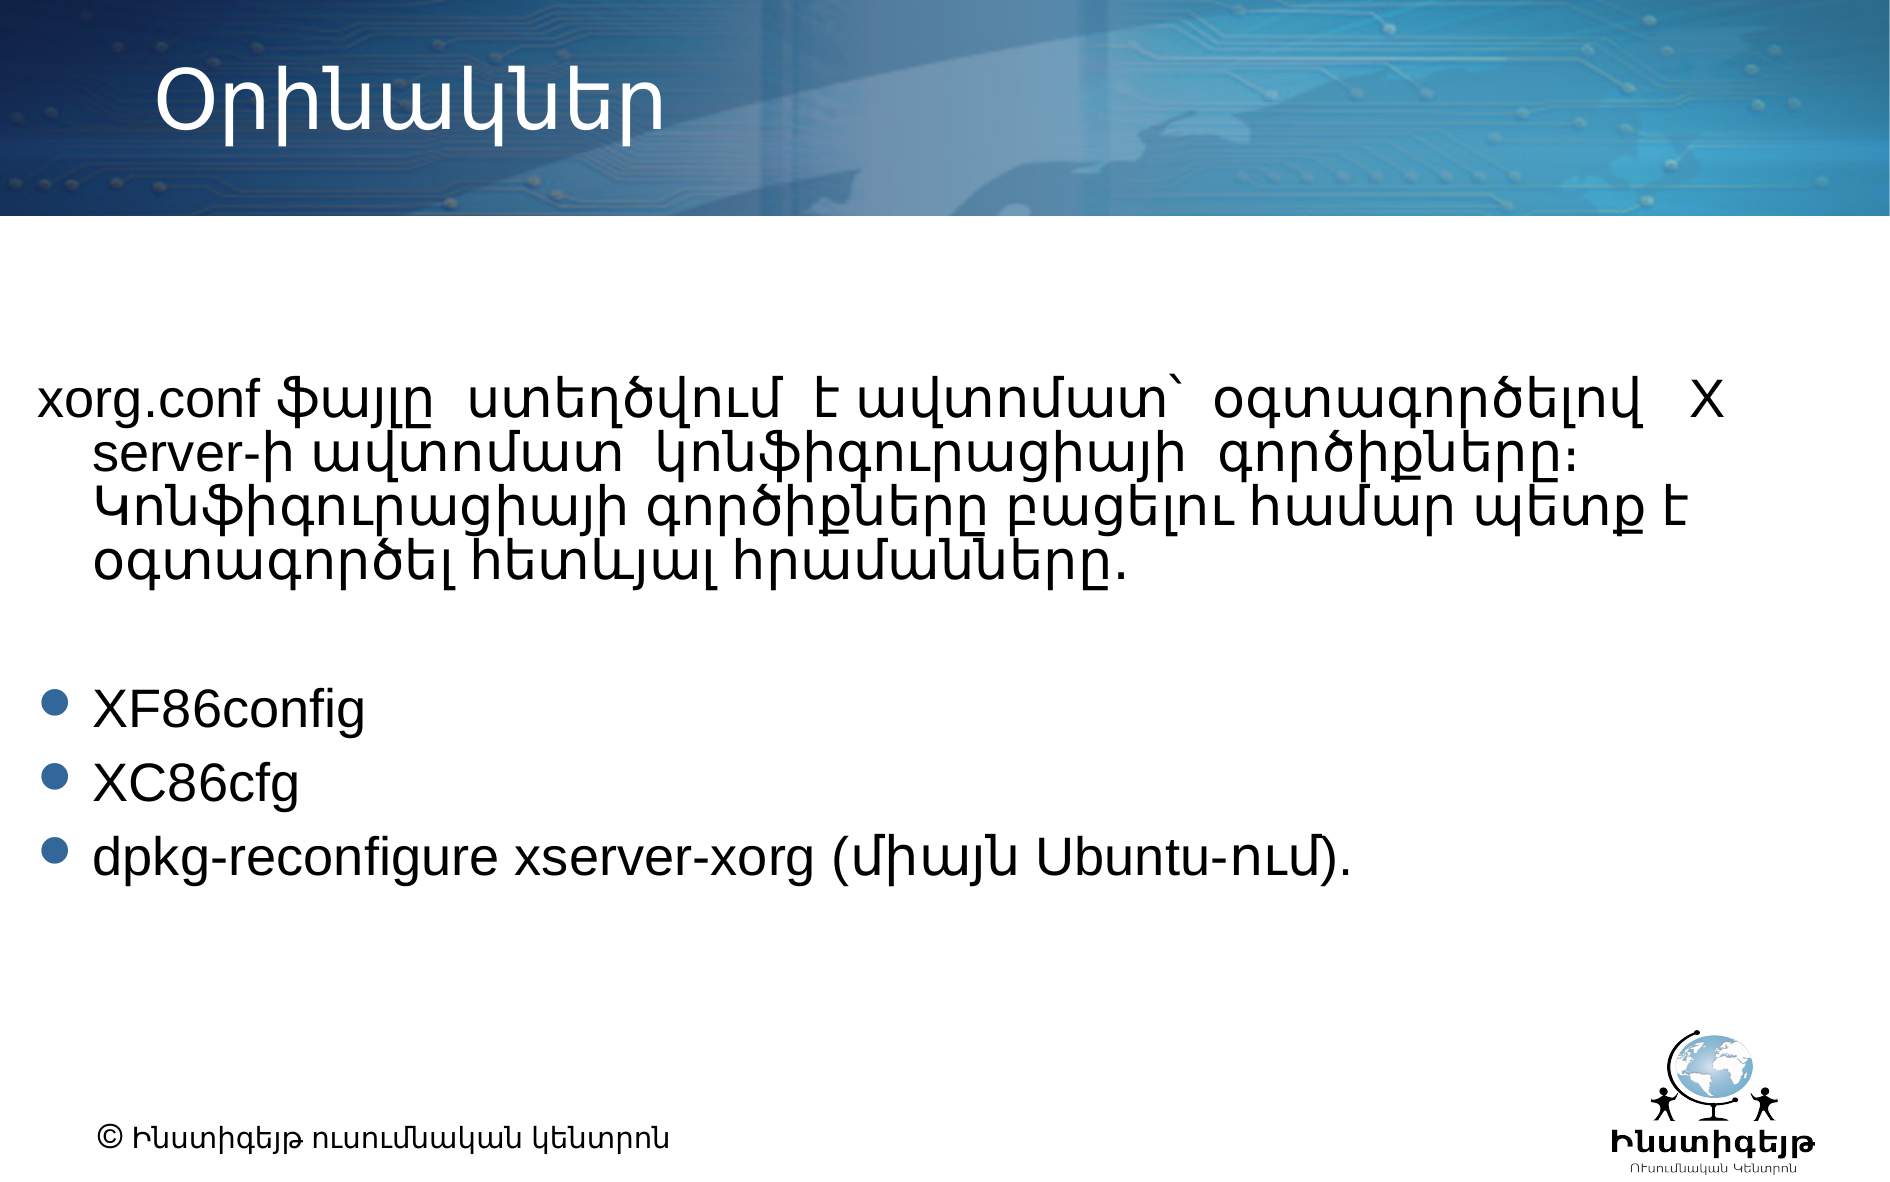

Օրինակներ
# xorg.conf ֆայլը ստեղծվում է ավտոմատ՝ օգտագործելով X server-ի ավտոմատ կոնֆիգուրացիայի գործիքները։ Կոնֆիգուրացիայի գործիքները բացելու համար պետք է օգտագործել հետևյալ հրամանները․
XF86config
XC86cfg
dpkg-reconfigure xserver-xorg (միայն Ubuntu-ում).